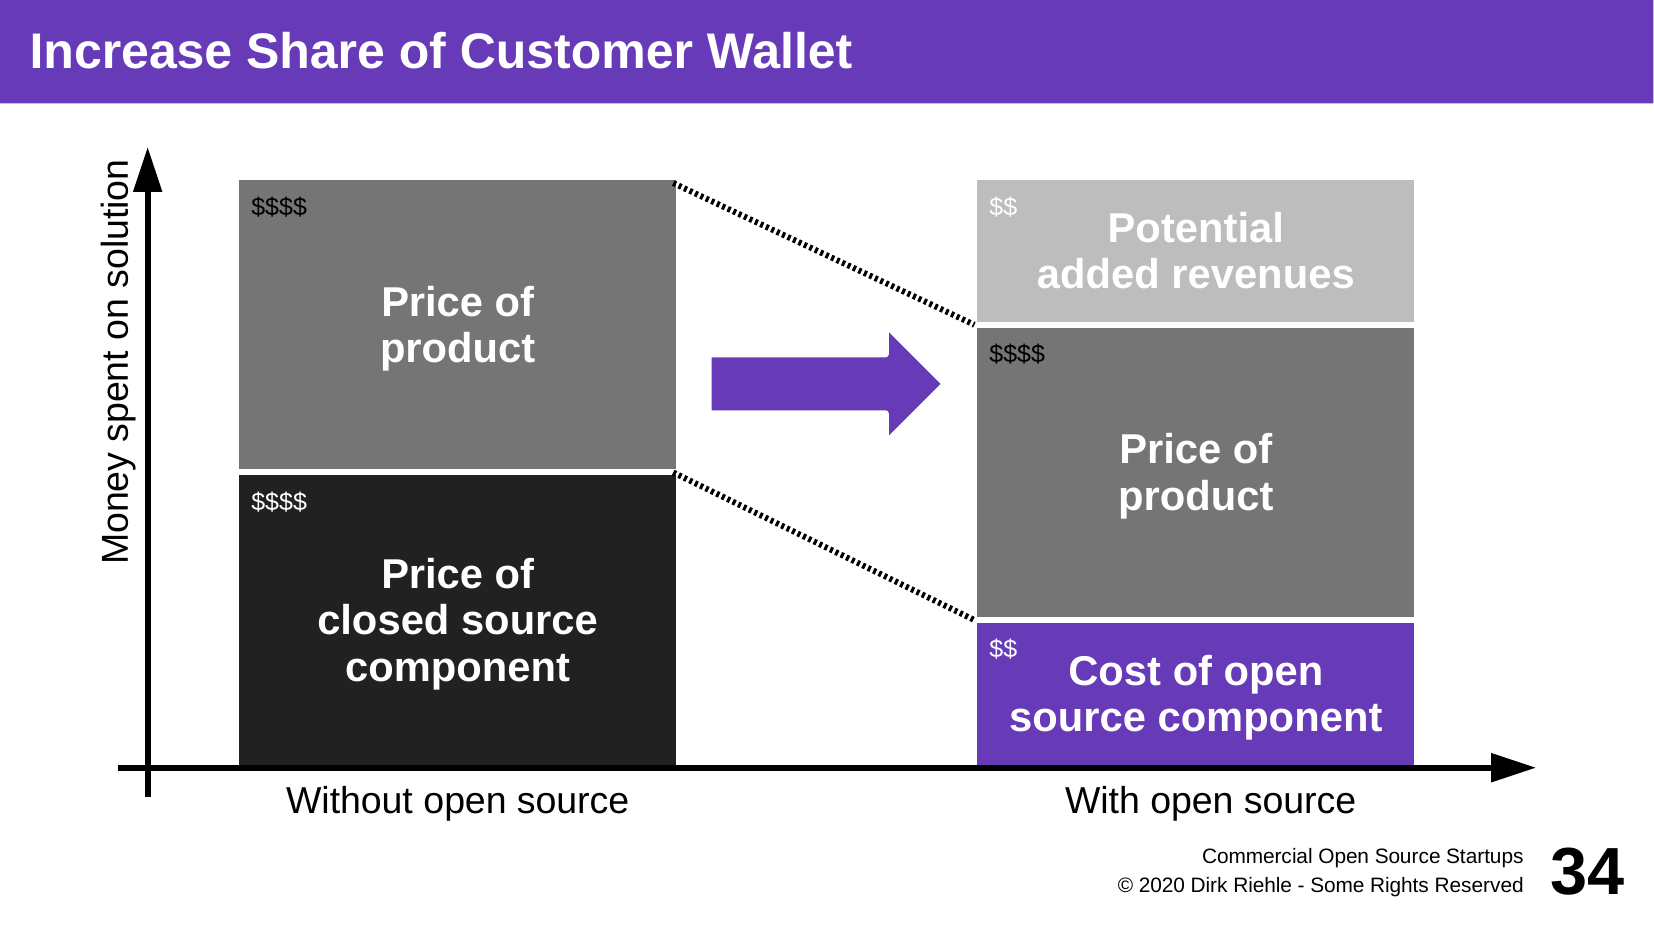

# Increase Share of Customer Wallet
Price of
product
$$$$
Potential
added revenues
$$
Price of
product
$$$$
Money spent on solution
Price of
closed source
component
$$$$
Cost of open
source component
$$
Without open source
With open source
Commercial Open Source Startups
34
© 2020 Dirk Riehle - Some Rights Reserved